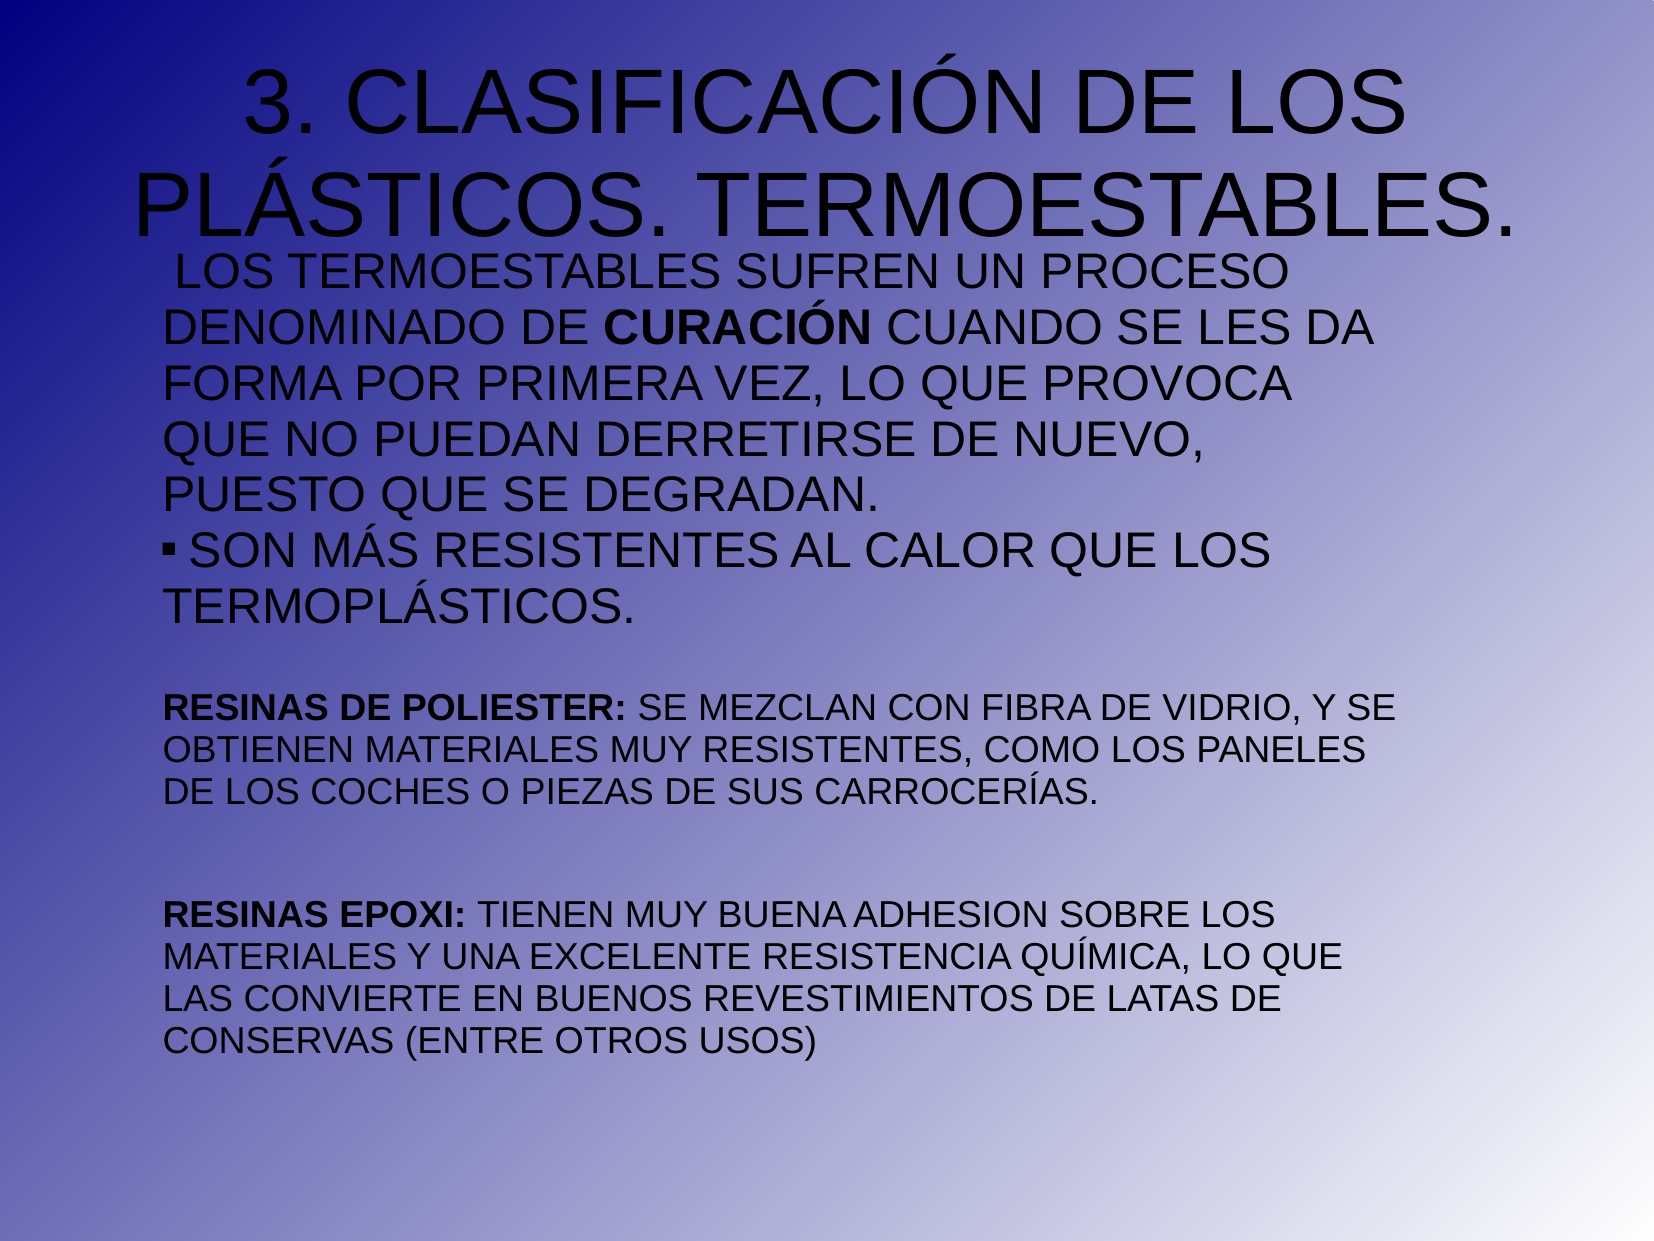

# 3. CLASIFICACIÓN DE LOS PLÁSTICOS. TERMOESTABLES.
LOS TERMOESTABLES SUFREN UN PROCESO DENOMINADO DE CURACIÓN CUANDO SE LES DA FORMA POR PRIMERA VEZ, LO QUE PROVOCA QUE NO PUEDAN DERRETIRSE DE NUEVO, PUESTO QUE SE DEGRADAN.
 SON MÁS RESISTENTES AL CALOR QUE LOS TERMOPLÁSTICOS.
RESINAS DE POLIESTER: SE MEZCLAN CON FIBRA DE VIDRIO, Y SE OBTIENEN MATERIALES MUY RESISTENTES, COMO LOS PANELES DE LOS COCHES O PIEZAS DE SUS CARROCERÍAS.
RESINAS EPOXI: TIENEN MUY BUENA ADHESION SOBRE LOS MATERIALES Y UNA EXCELENTE RESISTENCIA QUÍMICA, LO QUE LAS CONVIERTE EN BUENOS REVESTIMIENTOS DE LATAS DE CONSERVAS (ENTRE OTROS USOS)